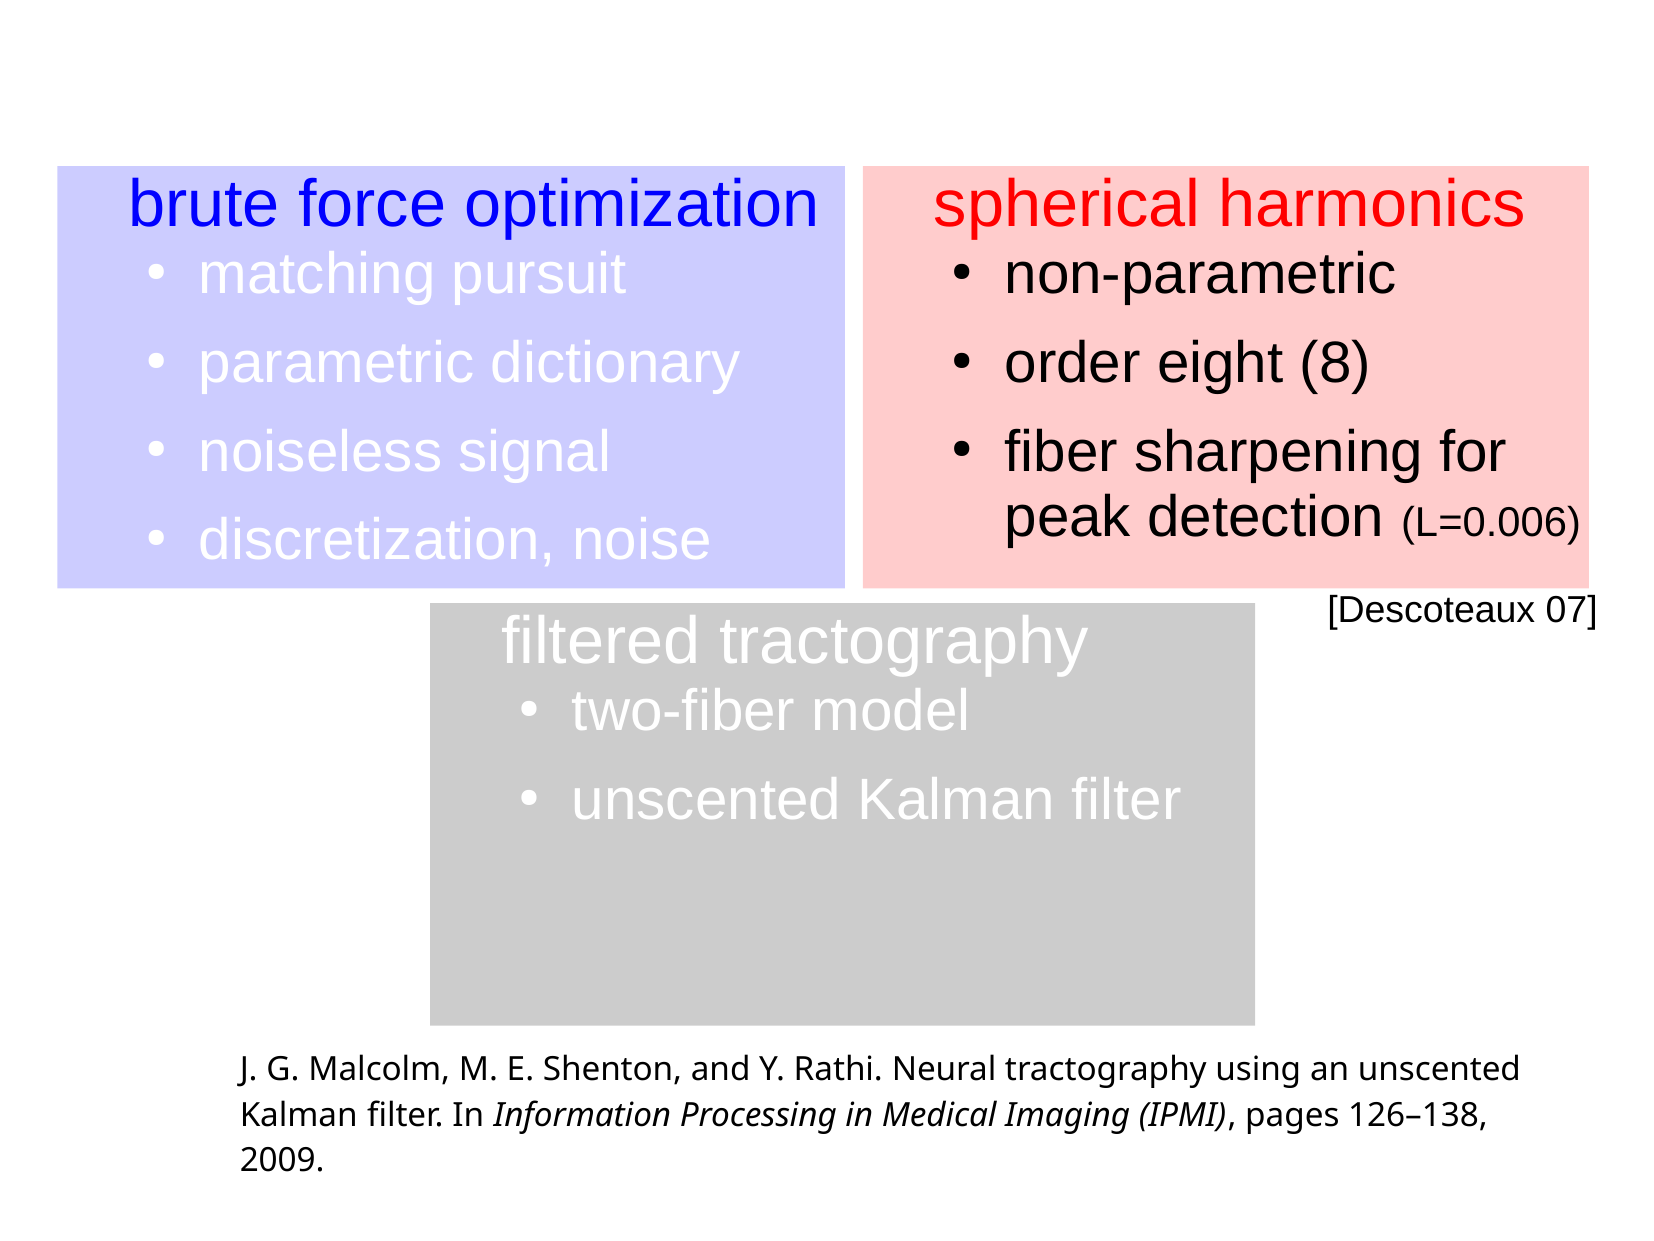

# brute force optimization
matching pursuit
parametric dictionary
noiseless signal
discretization, noise
spherical harmonics
non-parametric
order eight (8)
fiber sharpening for peak detection (L=0.006)
[Descoteaux 07]
filtered tractography
two-fiber model
unscented Kalman filter
J. G. Malcolm, M. E. Shenton, and Y. Rathi. Neural tractography using an unscented Kalman ﬁlter. In Information Processing in Medical Imaging (IPMI), pages 126–138, 2009.